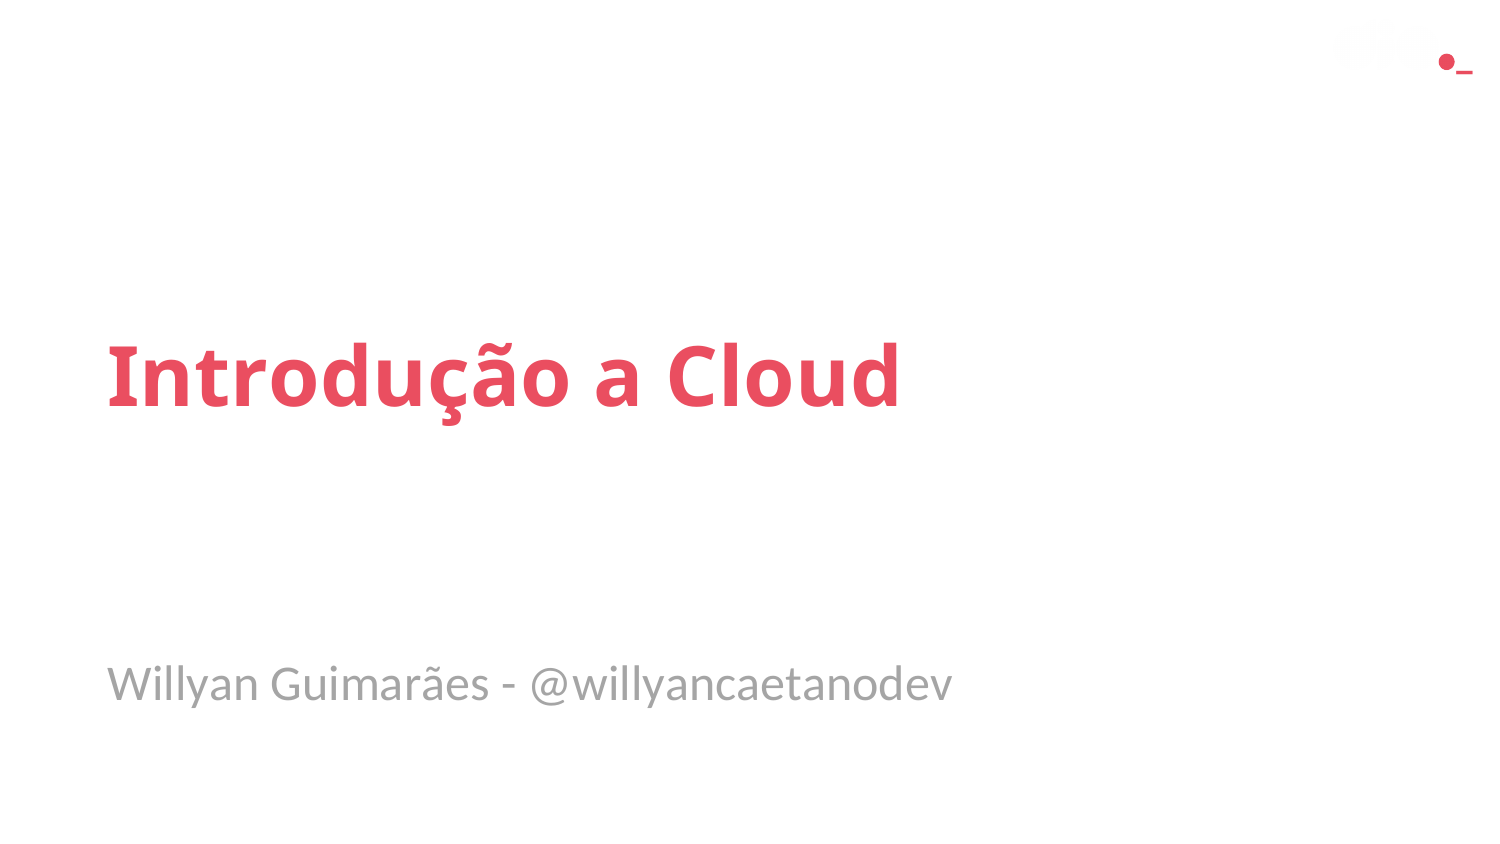

Introdução a Cloud
Willyan Guimarães - @willyancaetanodev